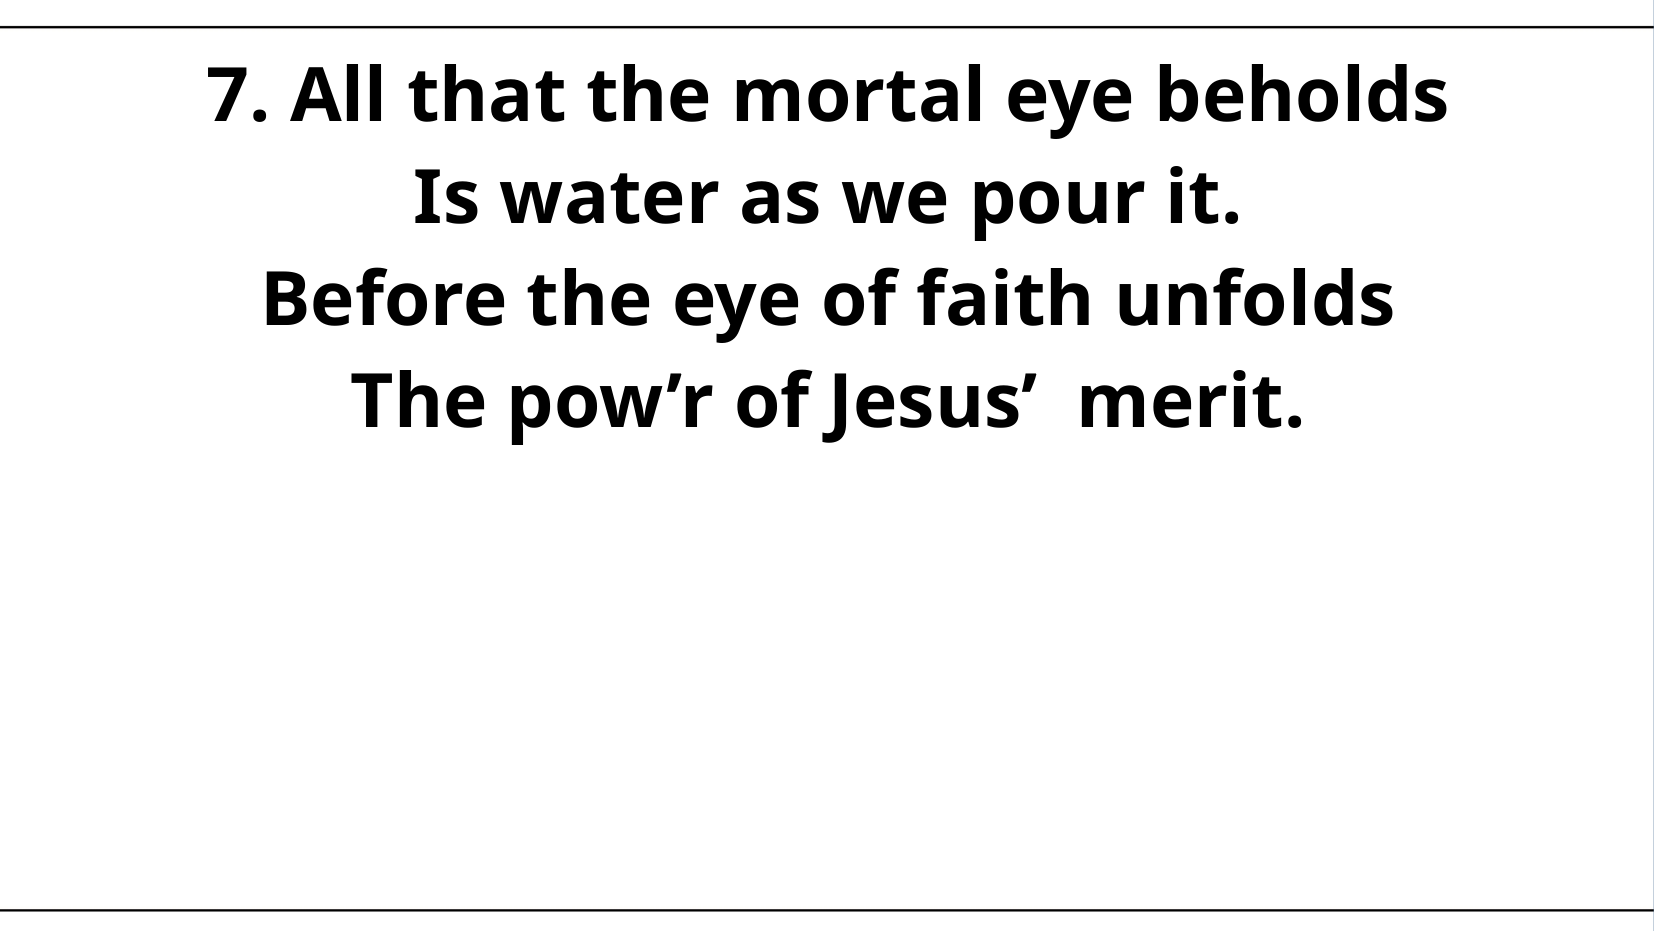

7. All that the mortal eye beholds
Is water as we pour it.
Before the eye of faith unfolds
The pow’r of Jesus’ merit.